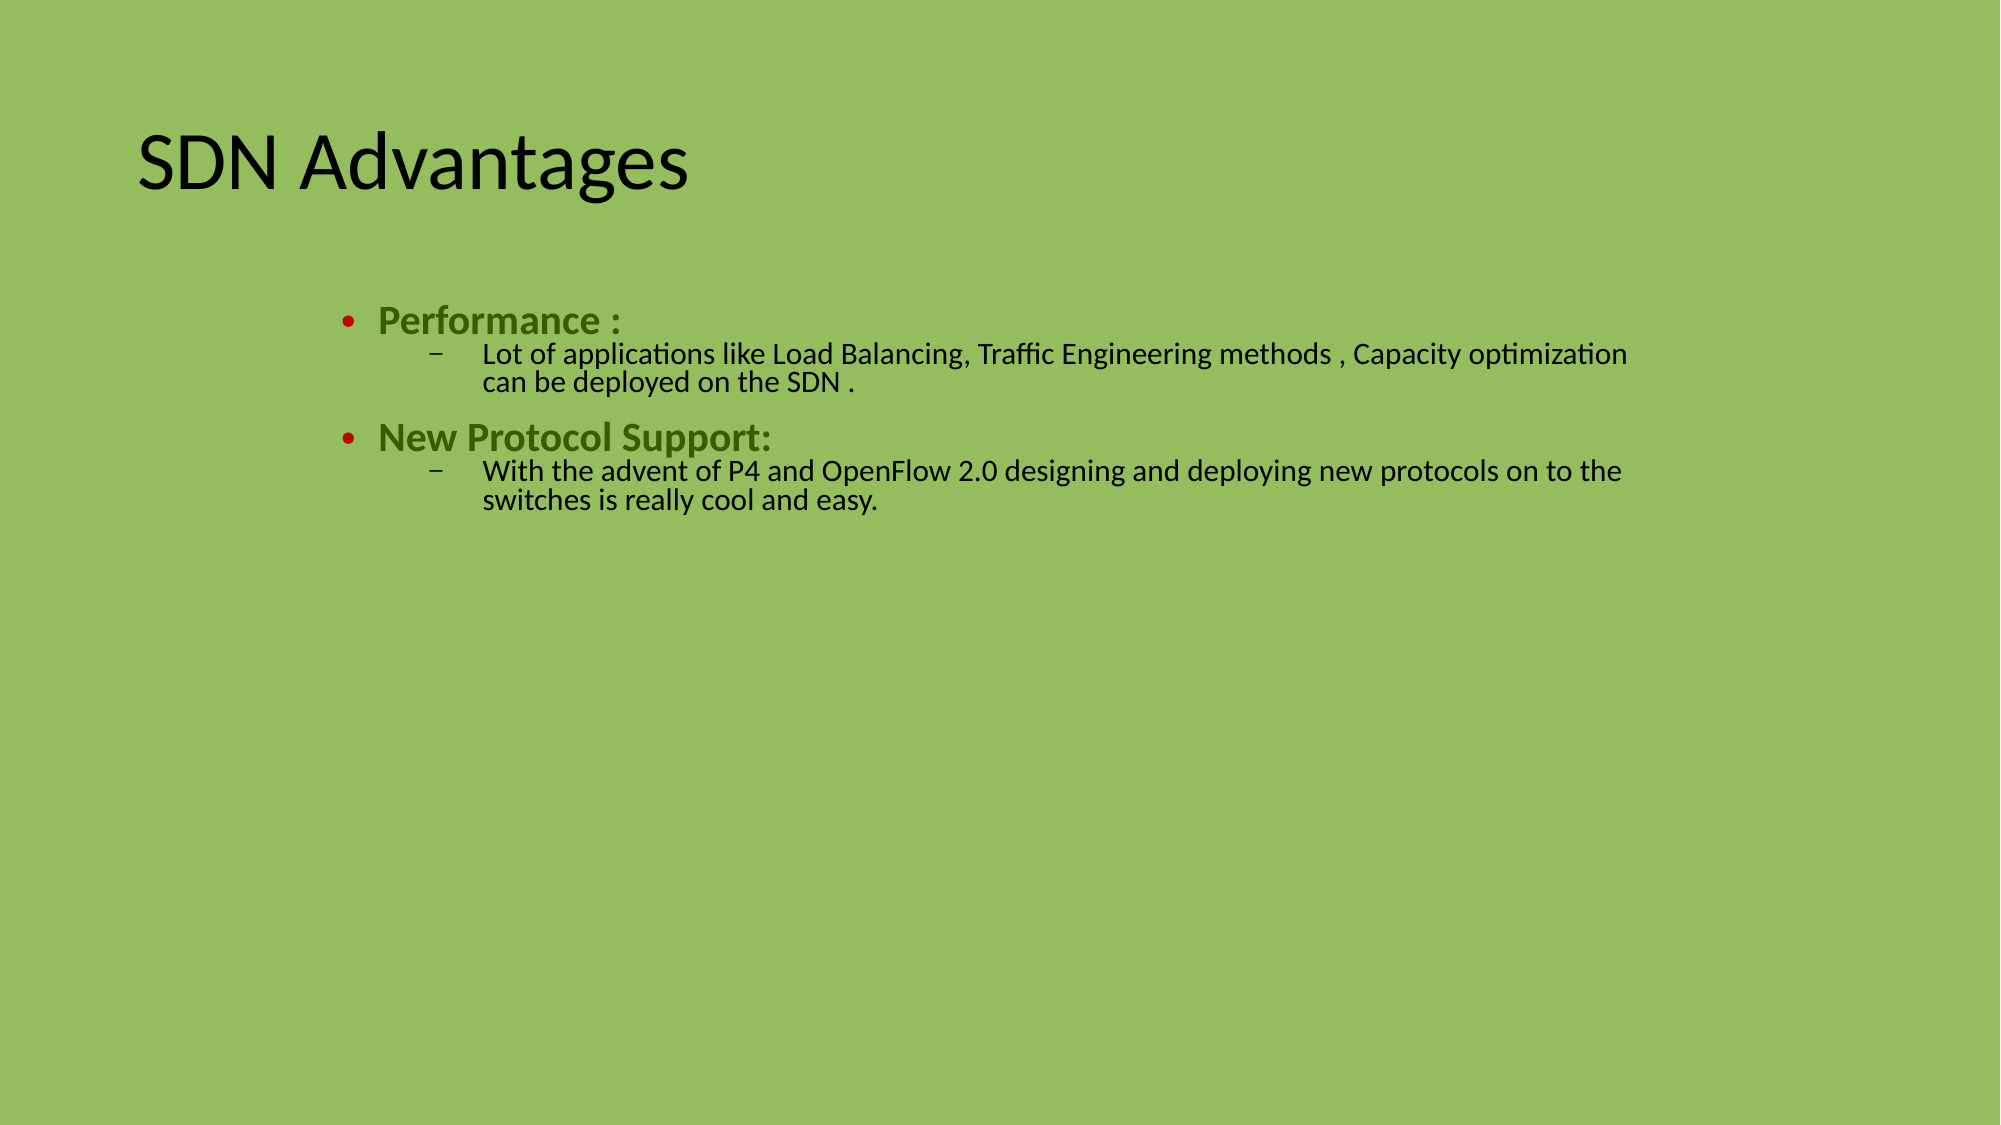

# SDN Advantages
Performance :
Lot of applications like Load Balancing, Traffic Engineering methods , Capacity optimization can be deployed on the SDN .
New Protocol Support:
With the advent of P4 and OpenFlow 2.0 designing and deploying new protocols on to the switches is really cool and easy.